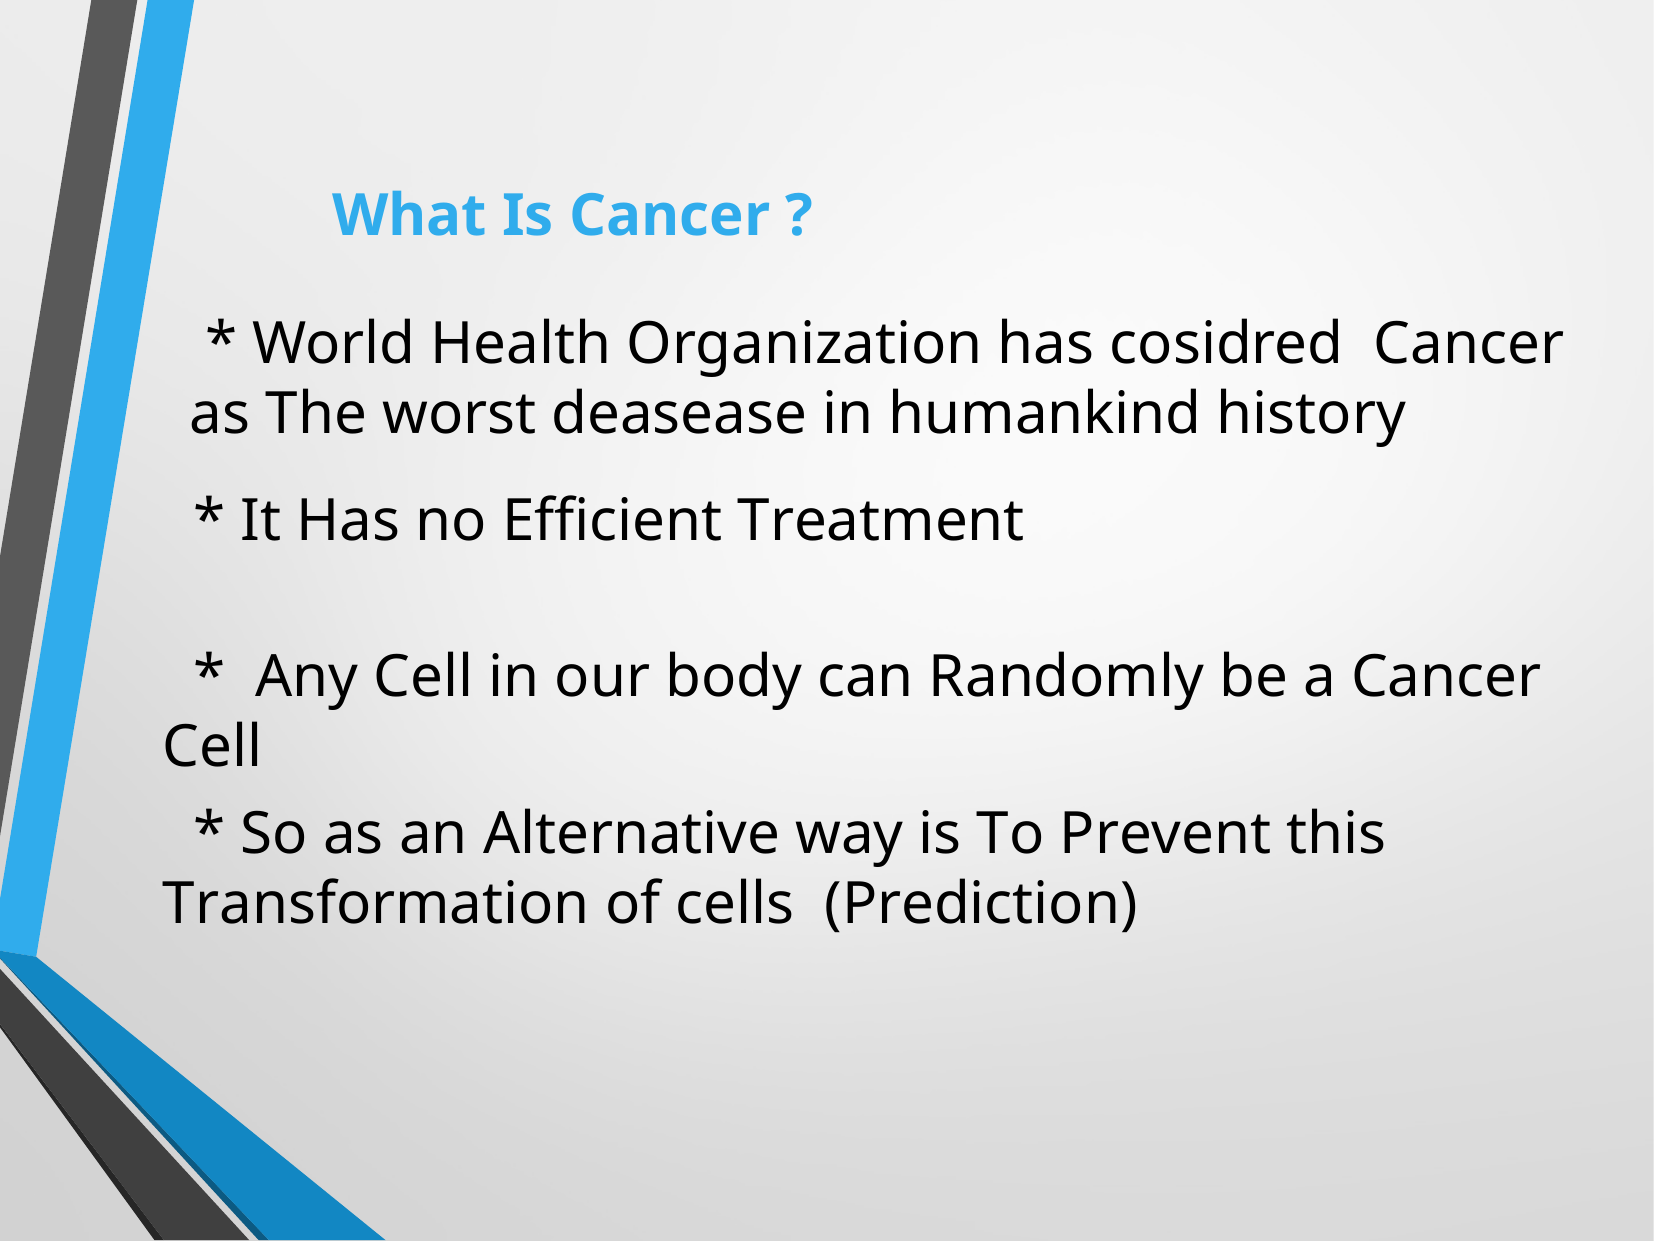

What Is Cancer ?
 * World Health Organization has cosidred Cancer as The worst deasease in humankind history
 * It Has no Efficient Treatment
 * Any Cell in our body can Randomly be a Cancer Cell
 * So as an Alternative way is To Prevent this Transformation of cells (Prediction)